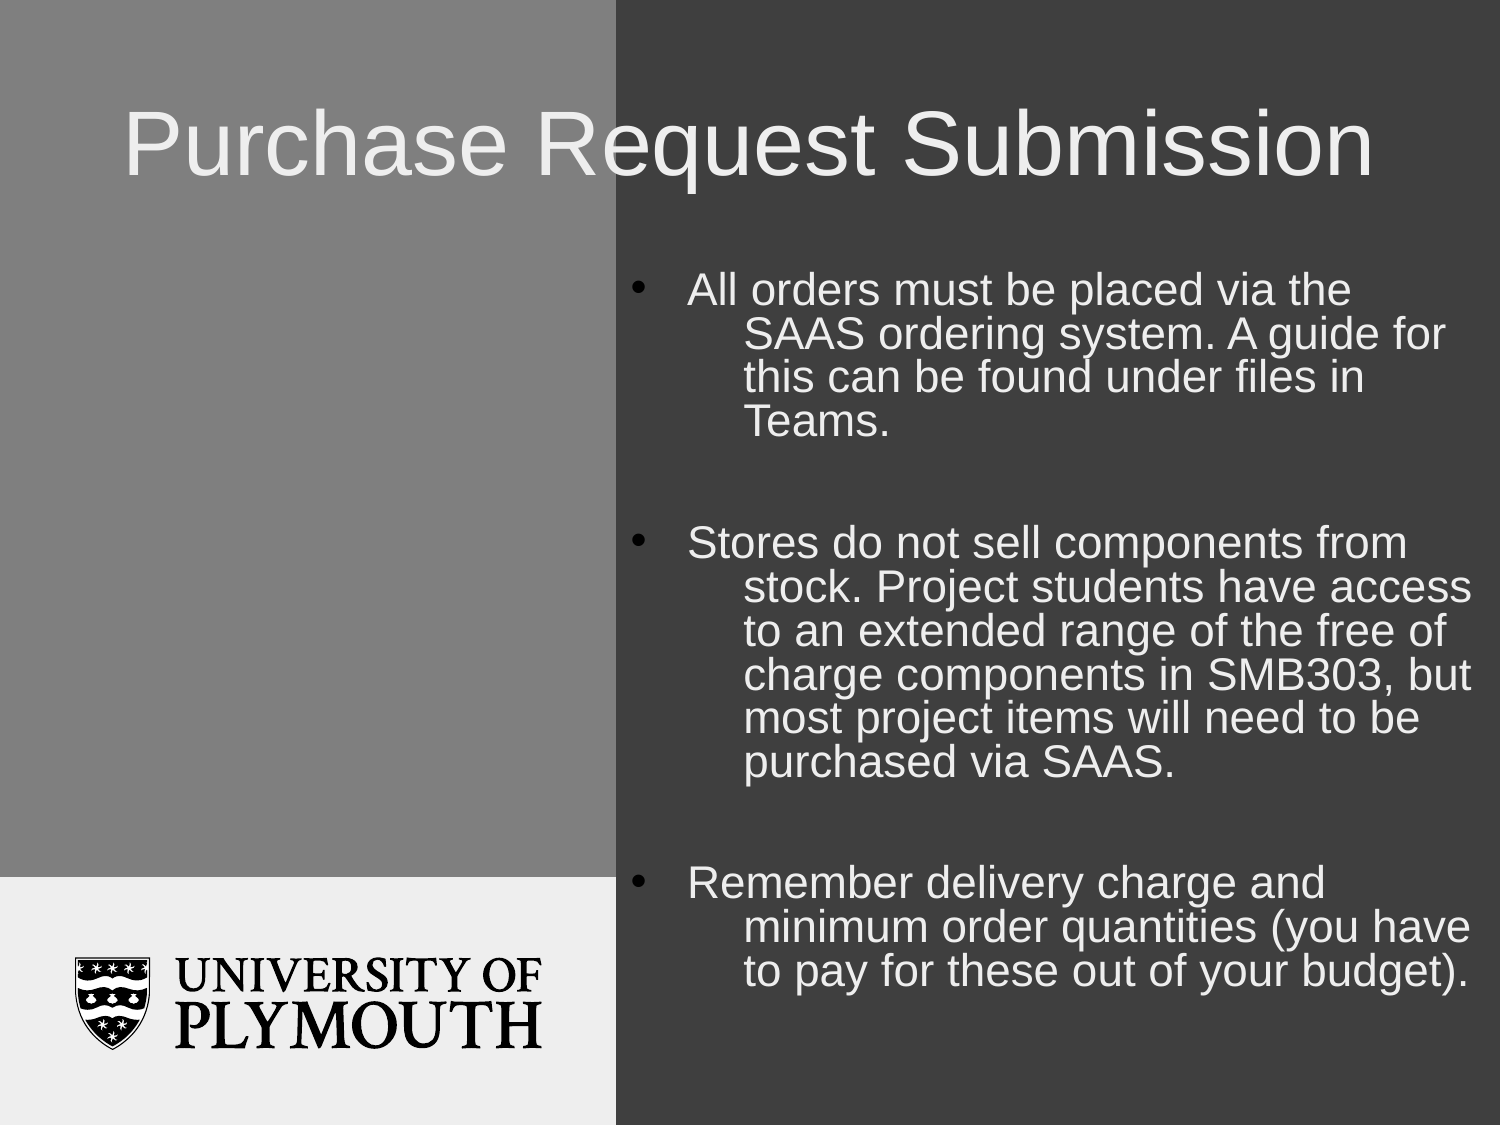

# Purchase Request Submission
All orders must be placed via the SAAS ordering system. A guide for this can be found under files in Teams.
Stores do not sell components from stock. Project students have access to an extended range of the free of charge components in SMB303, but most project items will need to be purchased via SAAS.
Remember delivery charge and minimum order quantities (you have to pay for these out of your budget).